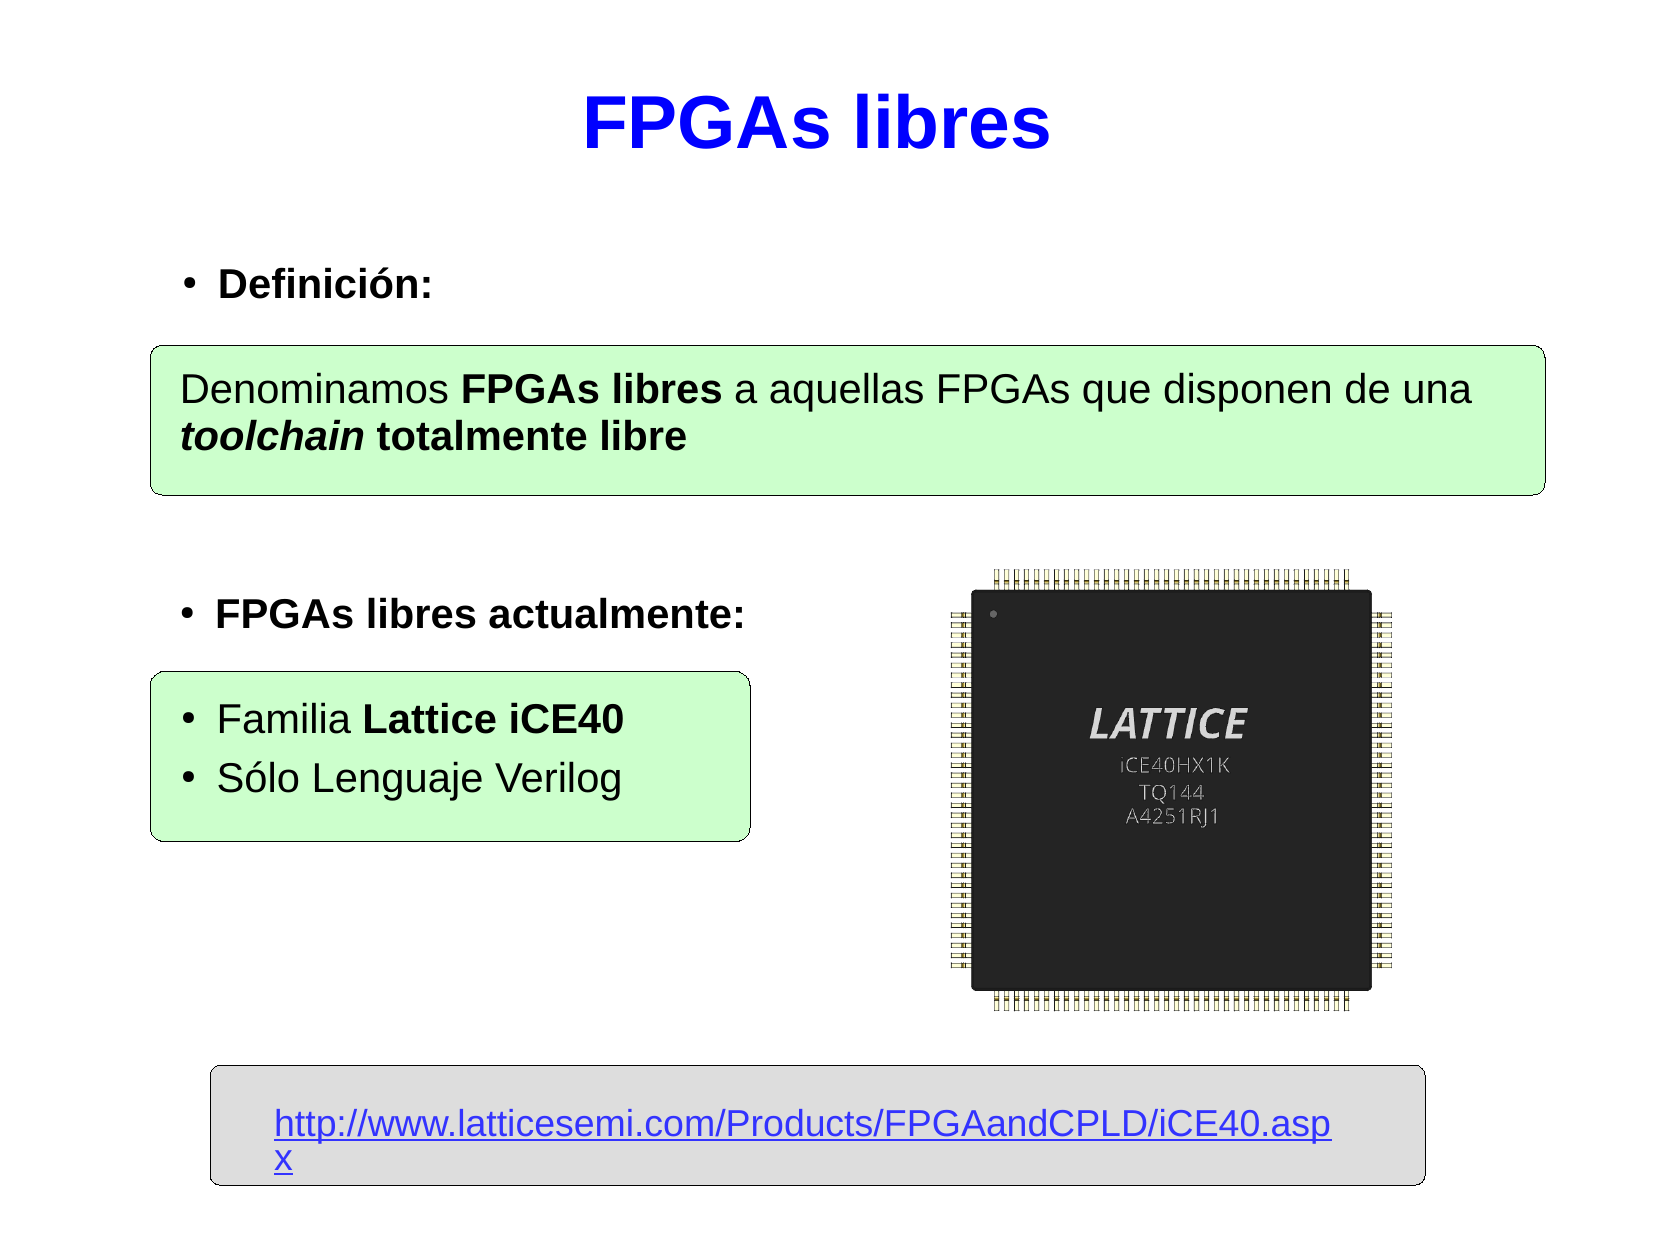

FPGAs libres
Definición:
Denominamos FPGAs libres a aquellas FPGAs que disponen de una toolchain totalmente libre
FPGAs libres actualmente:
Familia Lattice iCE40
Sólo Lenguaje Verilog
http://www.latticesemi.com/Products/FPGAandCPLD/iCE40.aspx